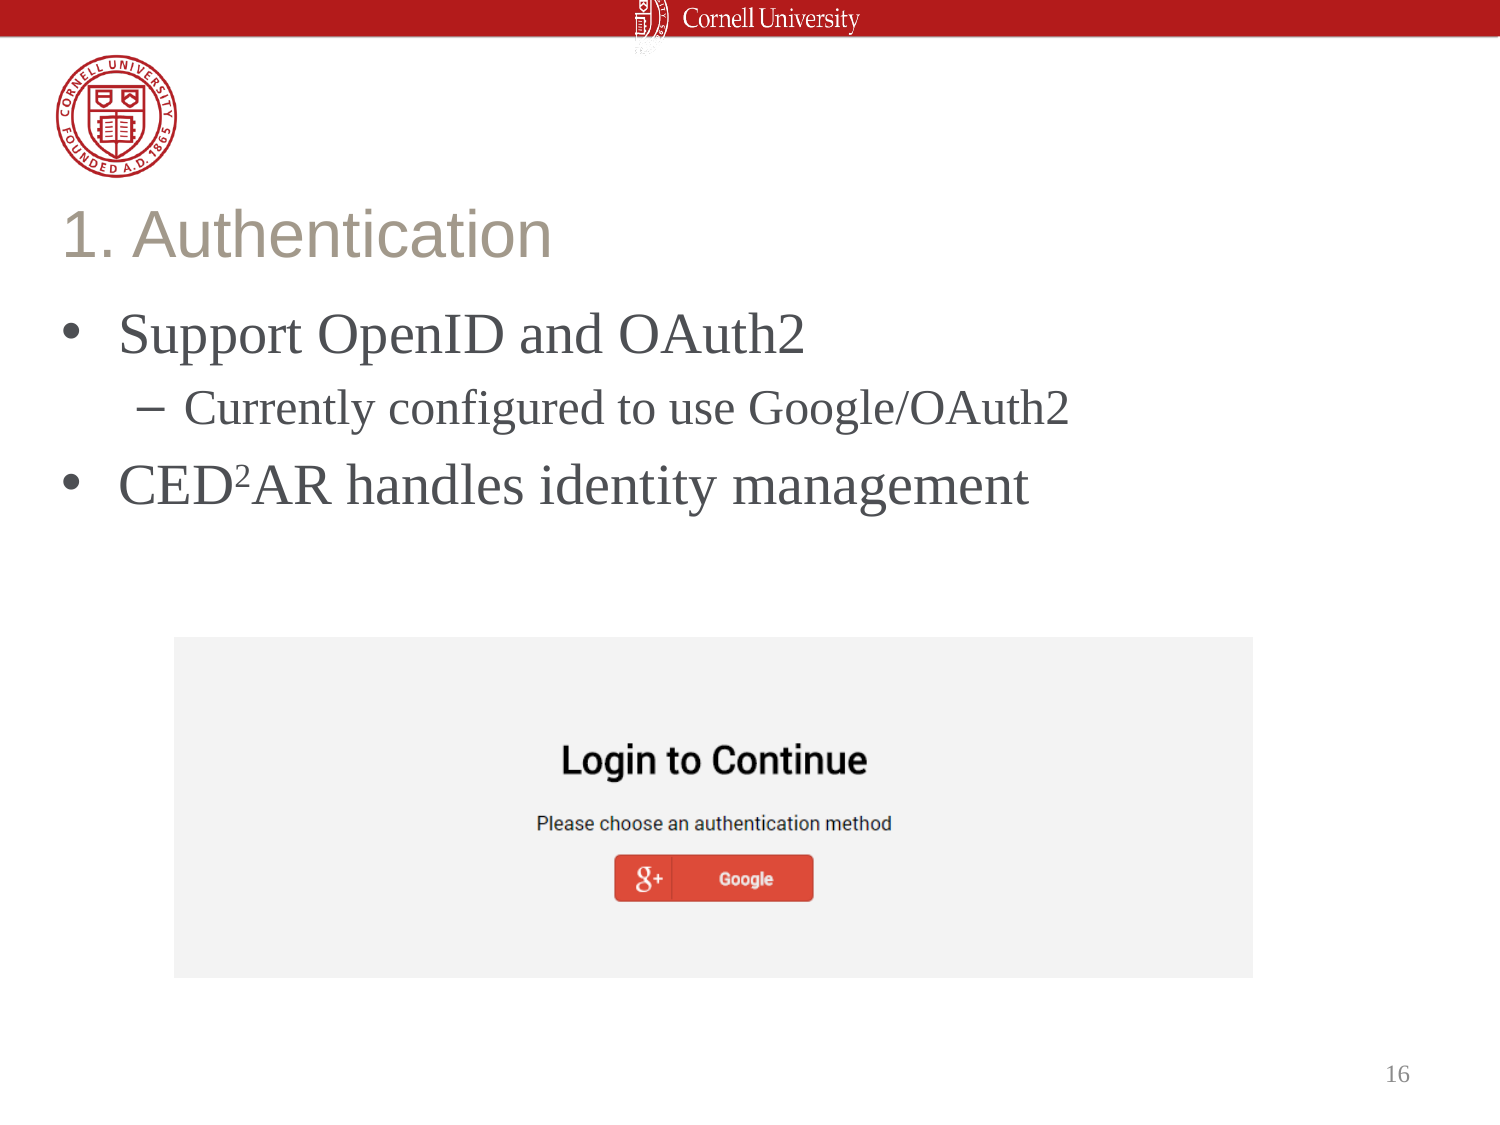

1. Authentication
# Support OpenID and OAuth2
Currently configured to use Google/OAuth2
CED2AR handles identity management